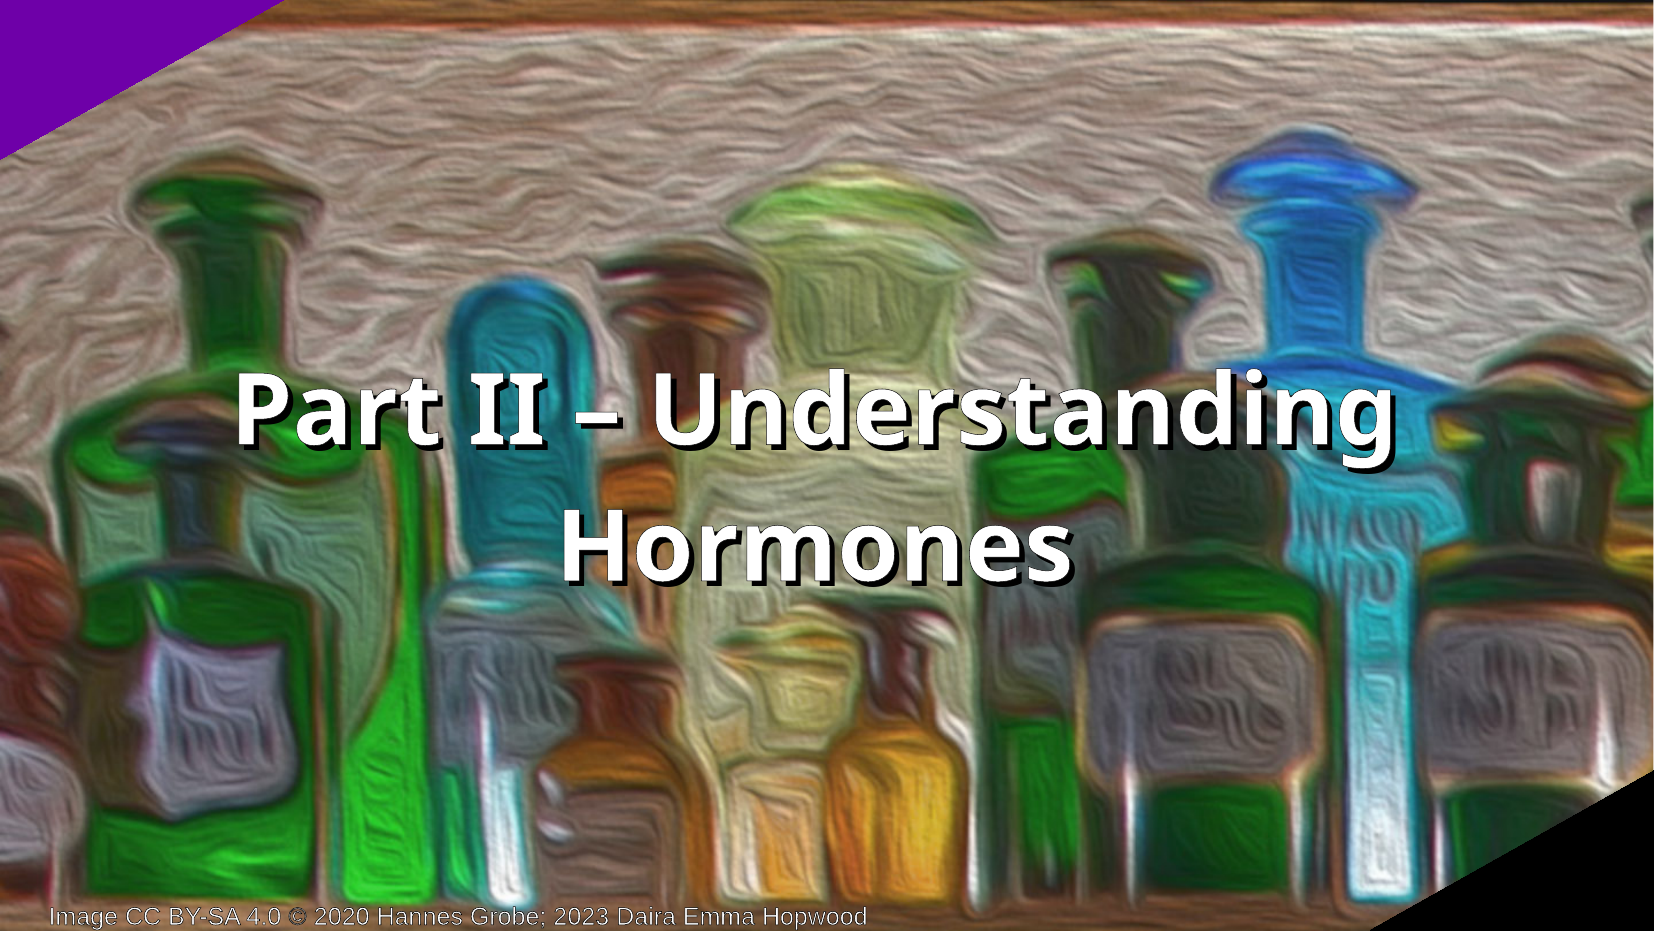

# Part II – Understanding Hormones
Image CC BY-SA 4.0 © 2020 Hannes Grobe; 2023 Daira Emma Hopwood